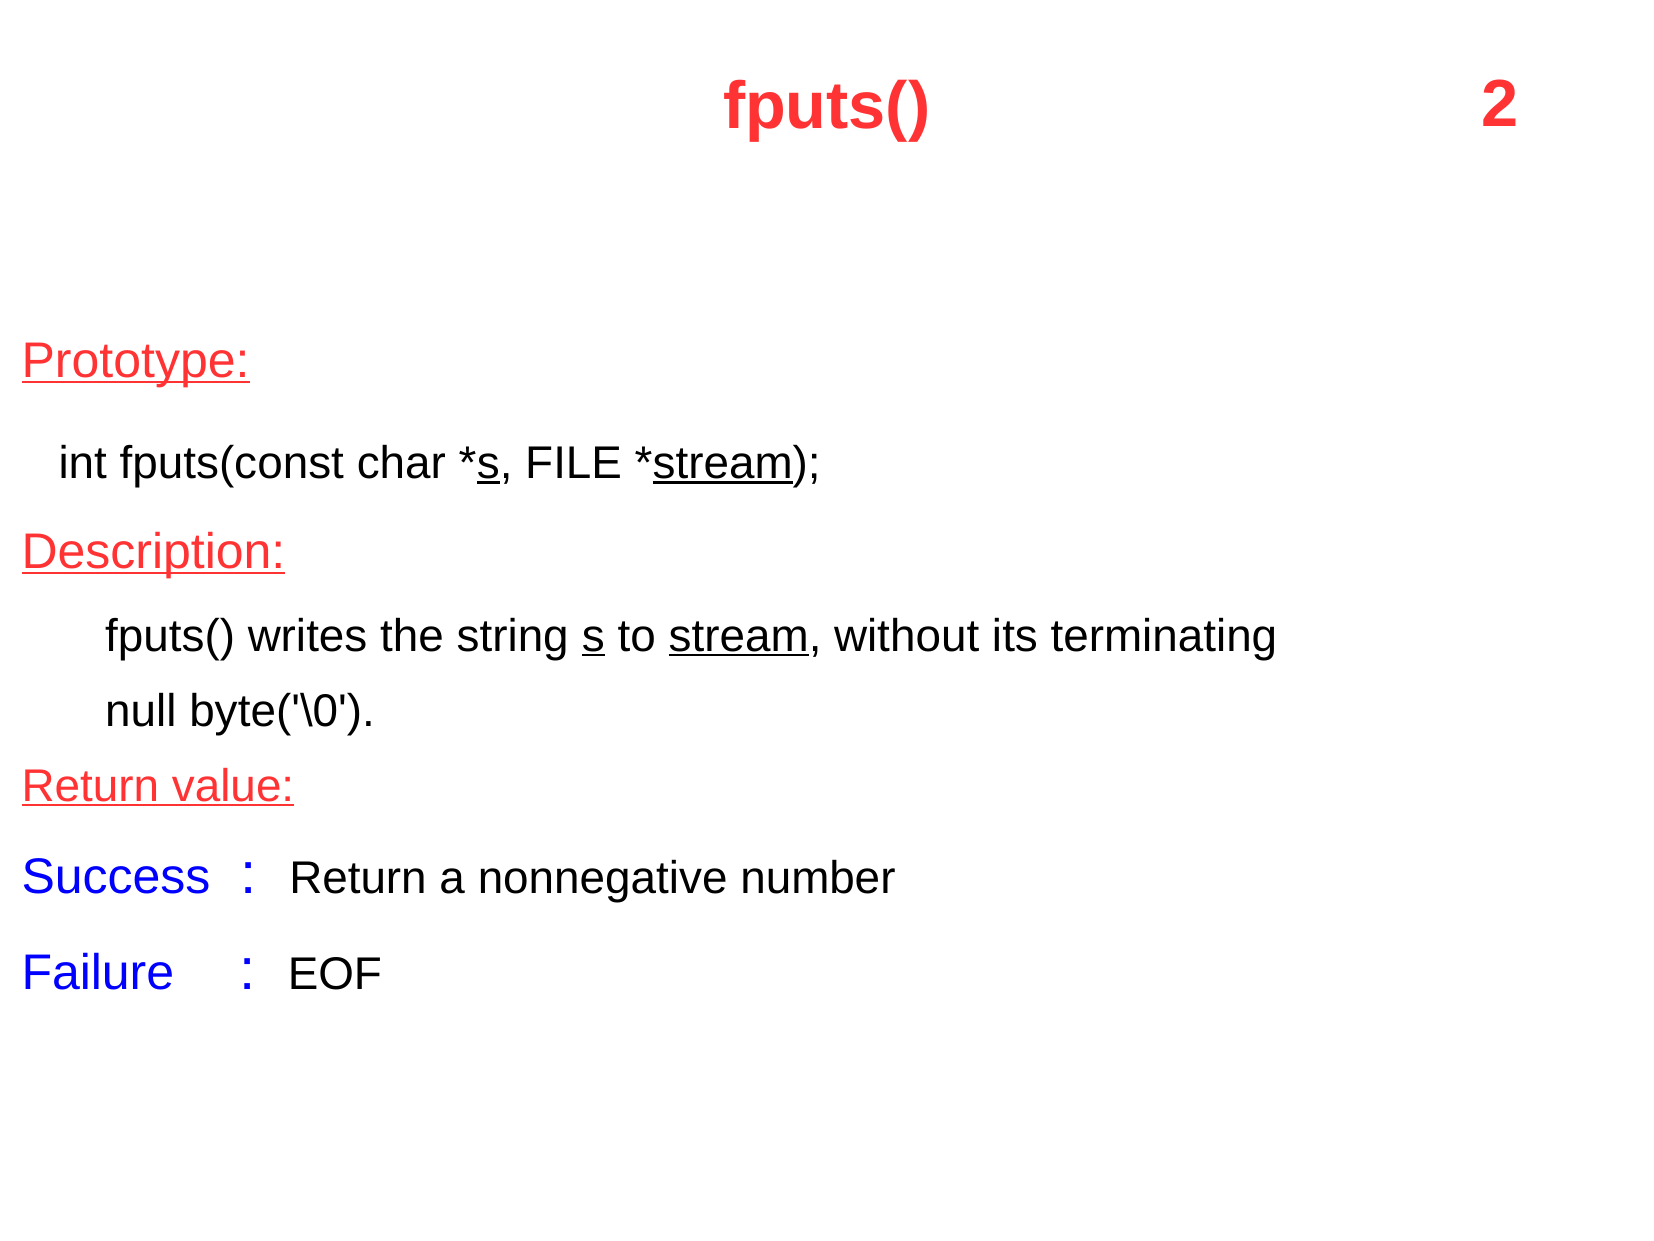

# fputs()
2
Prototype:
 int fputs(const char *s, FILE *stream);
Description:
 fputs() writes the string s to stream, without its terminating
 null byte('\0').
Return value:
Success : Return a nonnegative number
Failure : EOF